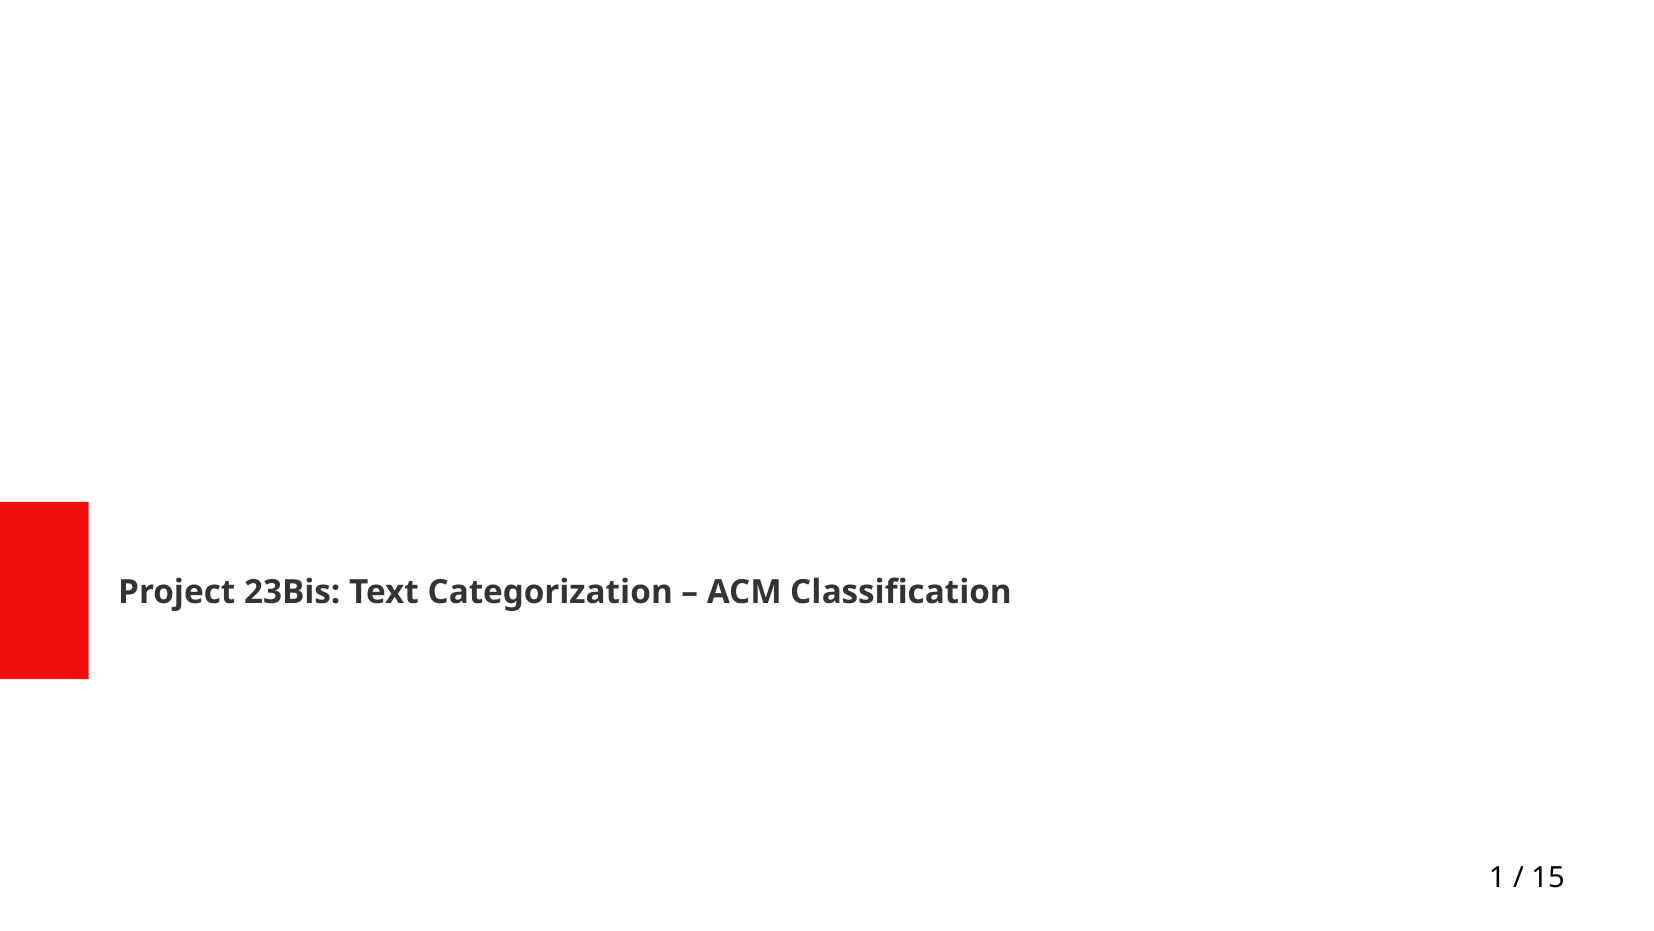

# Project 23Bis: Text Categorization – ACM Classification
1